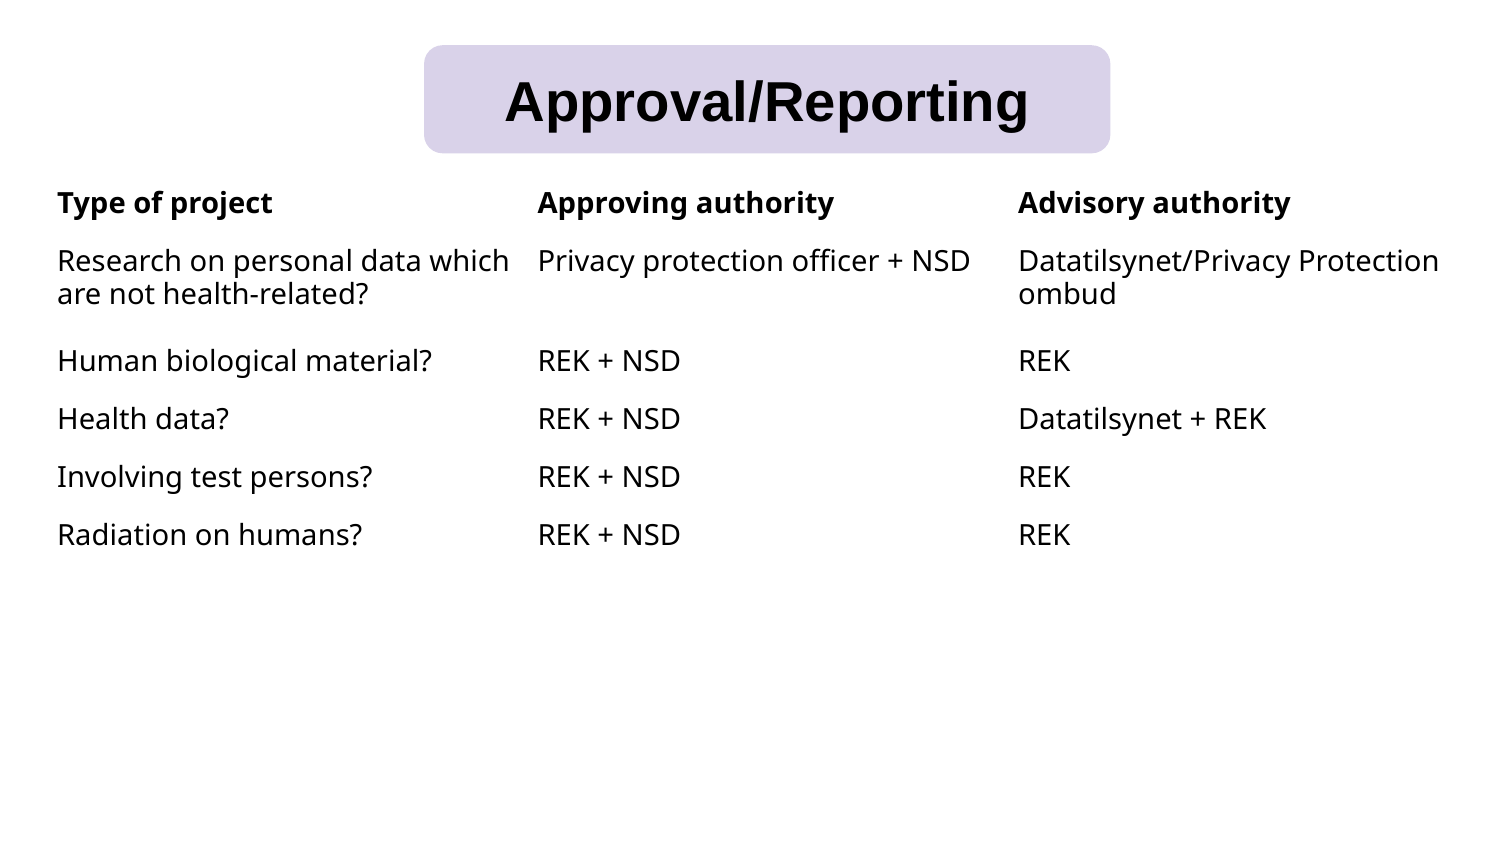

Approval/Reporting
| Type of project | Approving authority | Advisory authority |
| --- | --- | --- |
| Research on personal data which are not health-related? | Privacy protection officer + NSD | Datatilsynet/Privacy Protection ombud |
| Human biological material? | REK + NSD | REK |
| Health data? | REK + NSD | Datatilsynet + REK |
| Involving test persons? | REK + NSD | REK |
| Radiation on humans? | REK + NSD | REK |